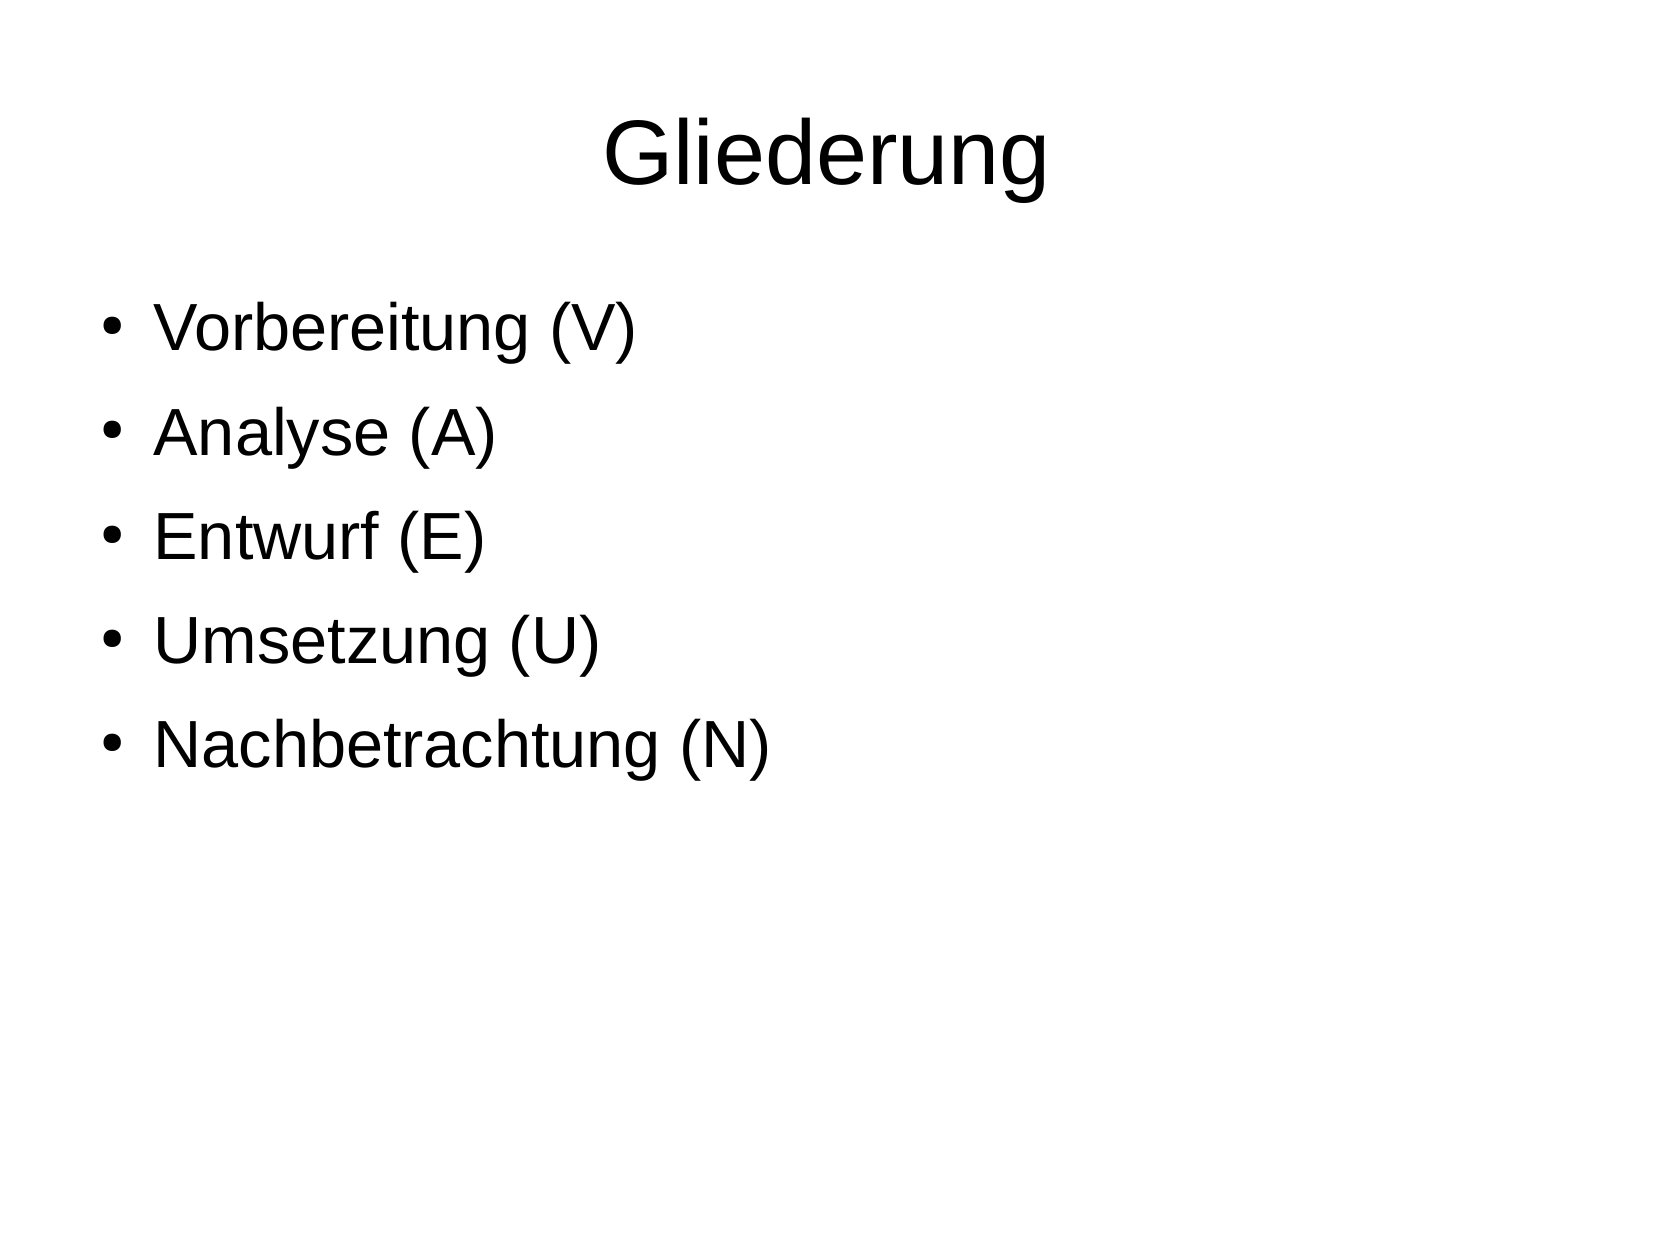

# Gliederung
Vorbereitung (V)
Analyse (A)
Entwurf (E)
Umsetzung (U)
Nachbetrachtung (N)